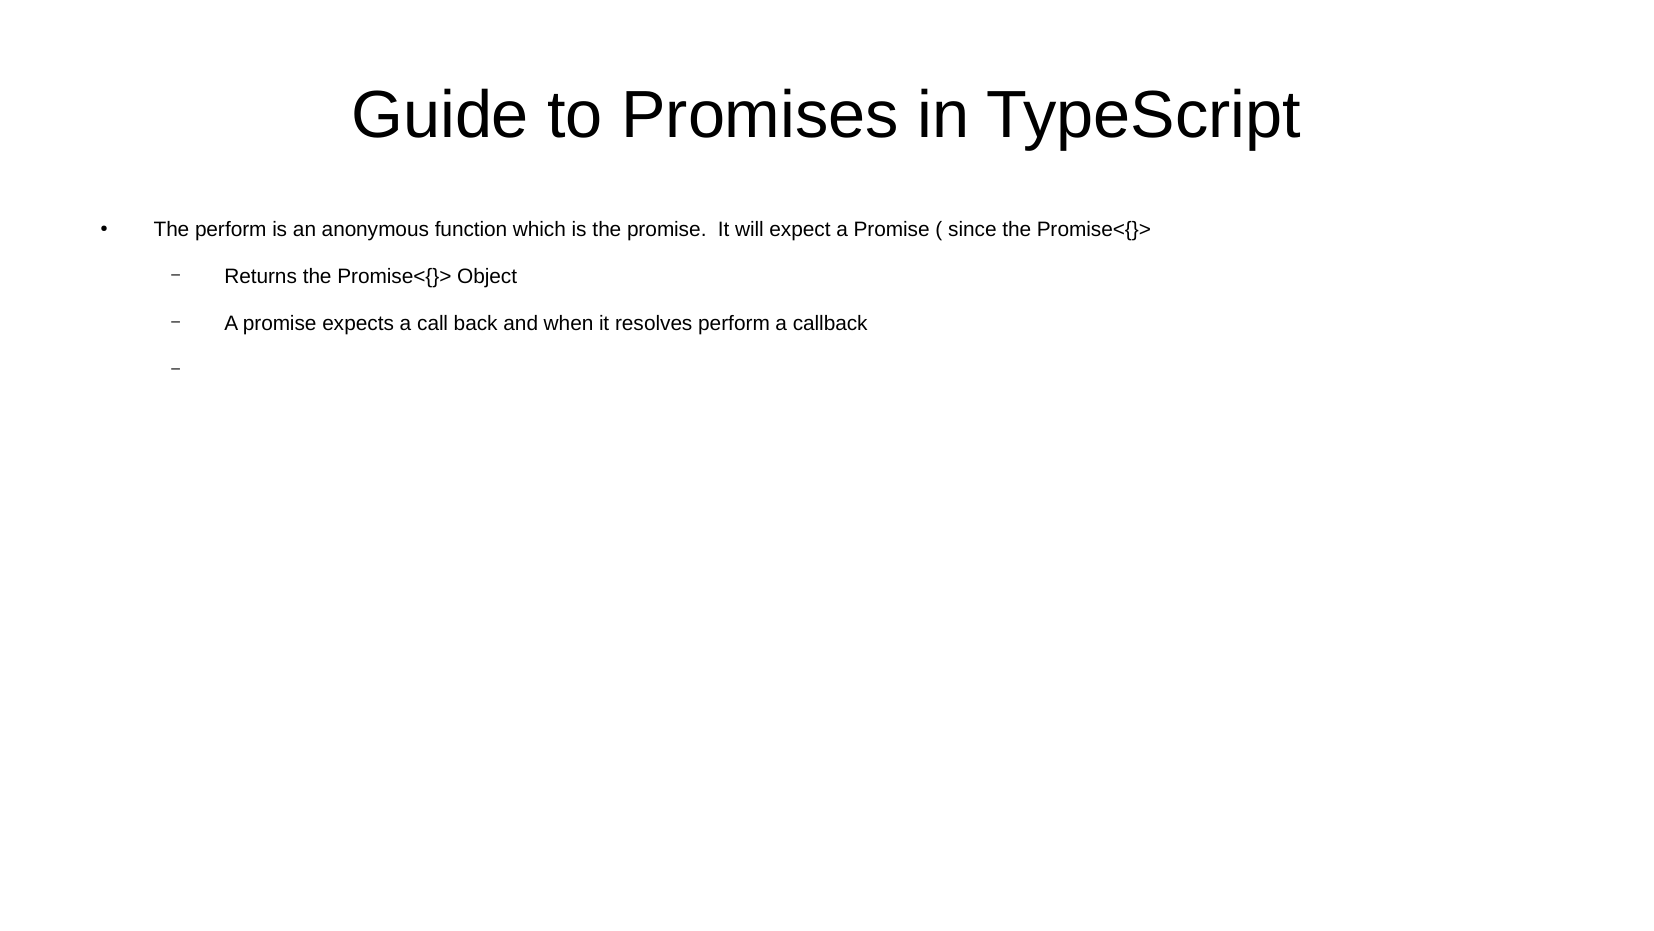

# Guide to Promises in TypeScript
The perform is an anonymous function which is the promise. It will expect a Promise ( since the Promise<{}>
Returns the Promise<{}> Object
A promise expects a call back and when it resolves perform a callback